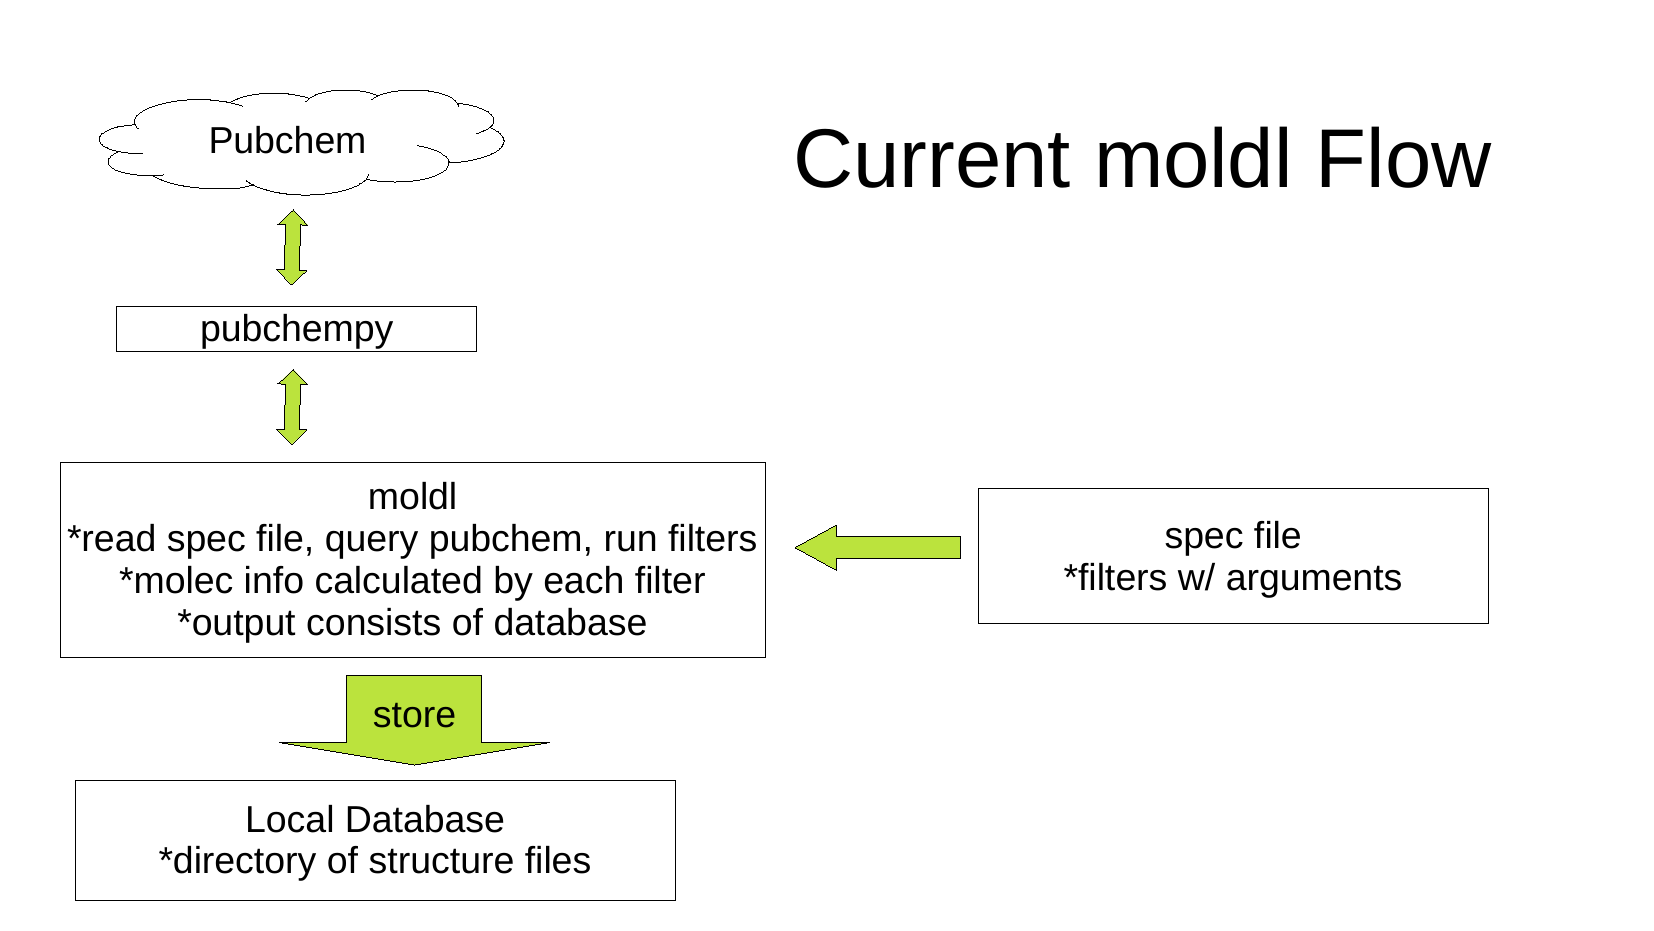

Pubchem
Current moldl Flow
pubchempy
moldl
*read spec file, query pubchem, run filters
*molec info calculated by each filter
*output consists of database
spec file
*filters w/ arguments
store
Local Database
*directory of structure files